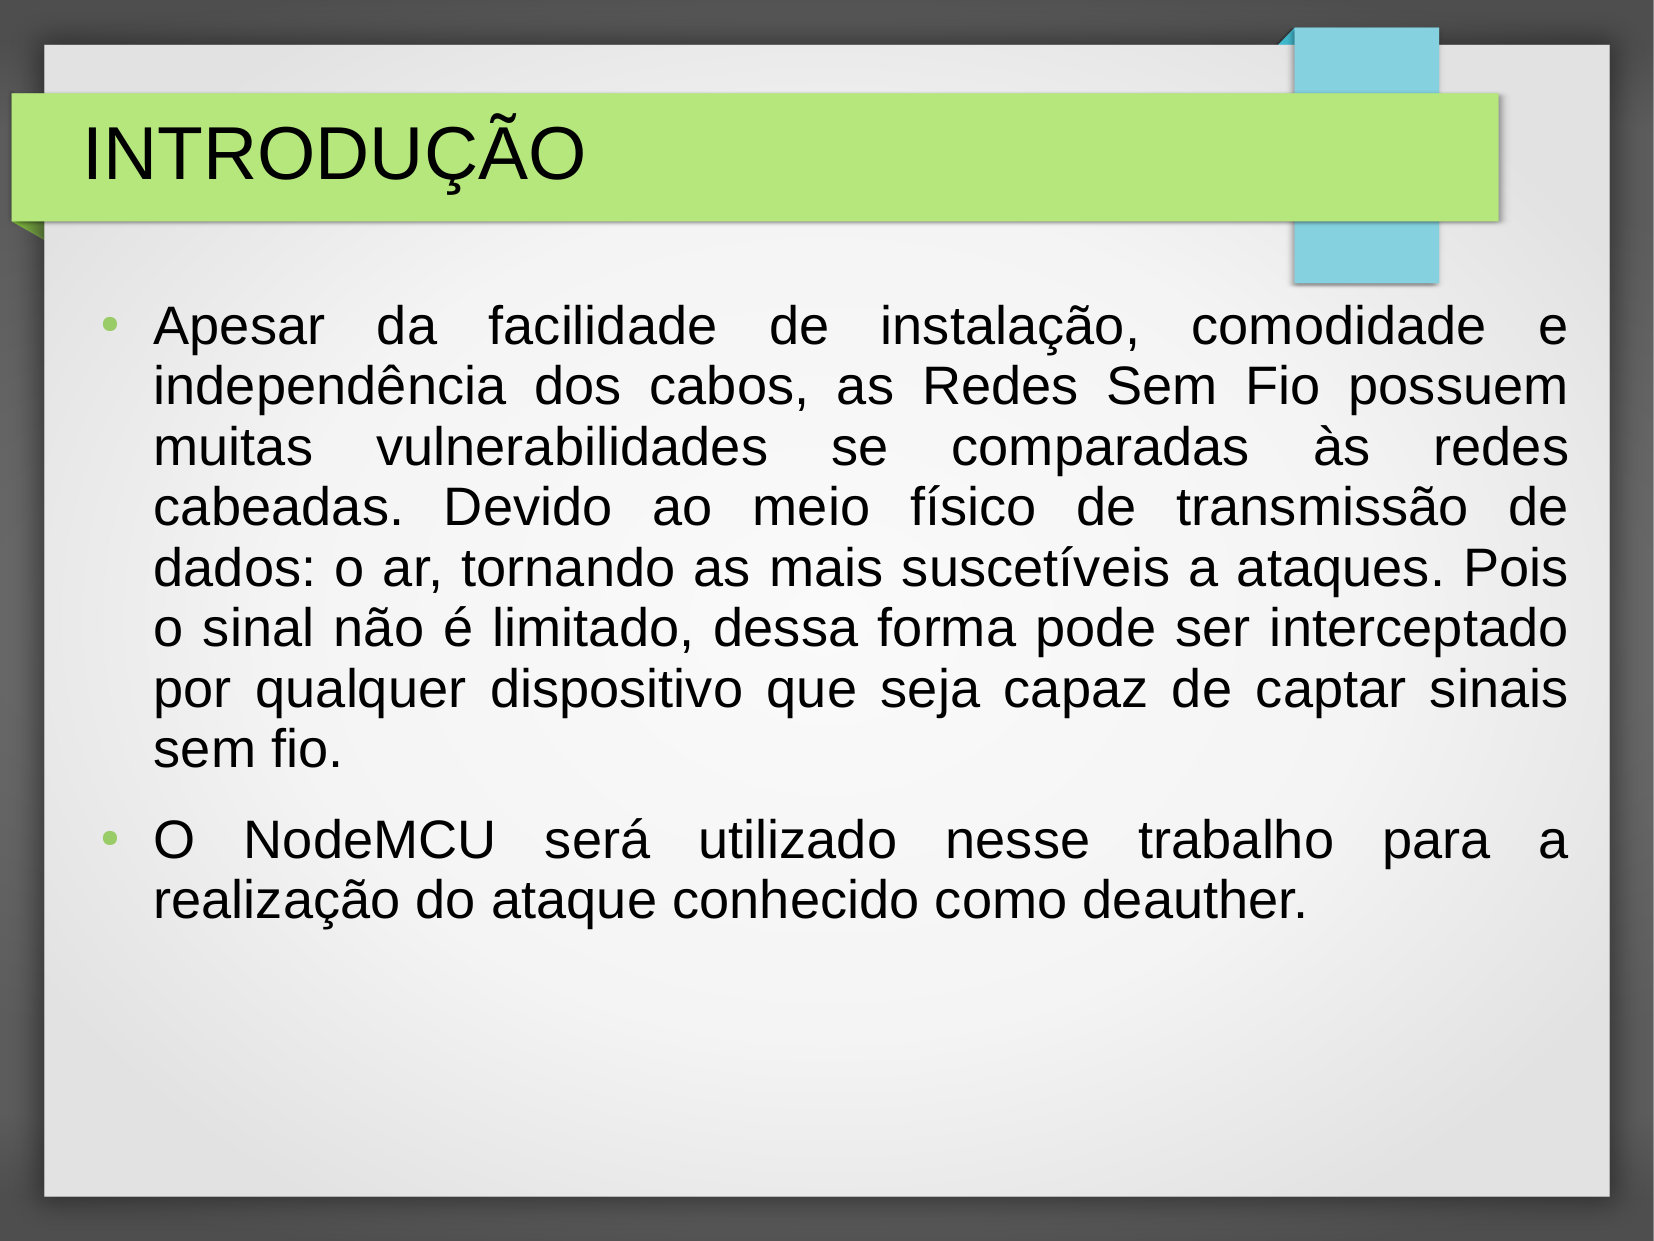

# INTRODUÇÃO
Apesar da facilidade de instalação, comodidade e independência dos cabos, as Redes Sem Fio possuem muitas vulnerabilidades se comparadas às redes cabeadas. Devido ao meio físico de transmissão de dados: o ar, tornando as mais suscetíveis a ataques. Pois o sinal não é limitado, dessa forma pode ser interceptado por qualquer dispositivo que seja capaz de captar sinais sem fio.
O NodeMCU será utilizado nesse trabalho para a realização do ataque conhecido como deauther.